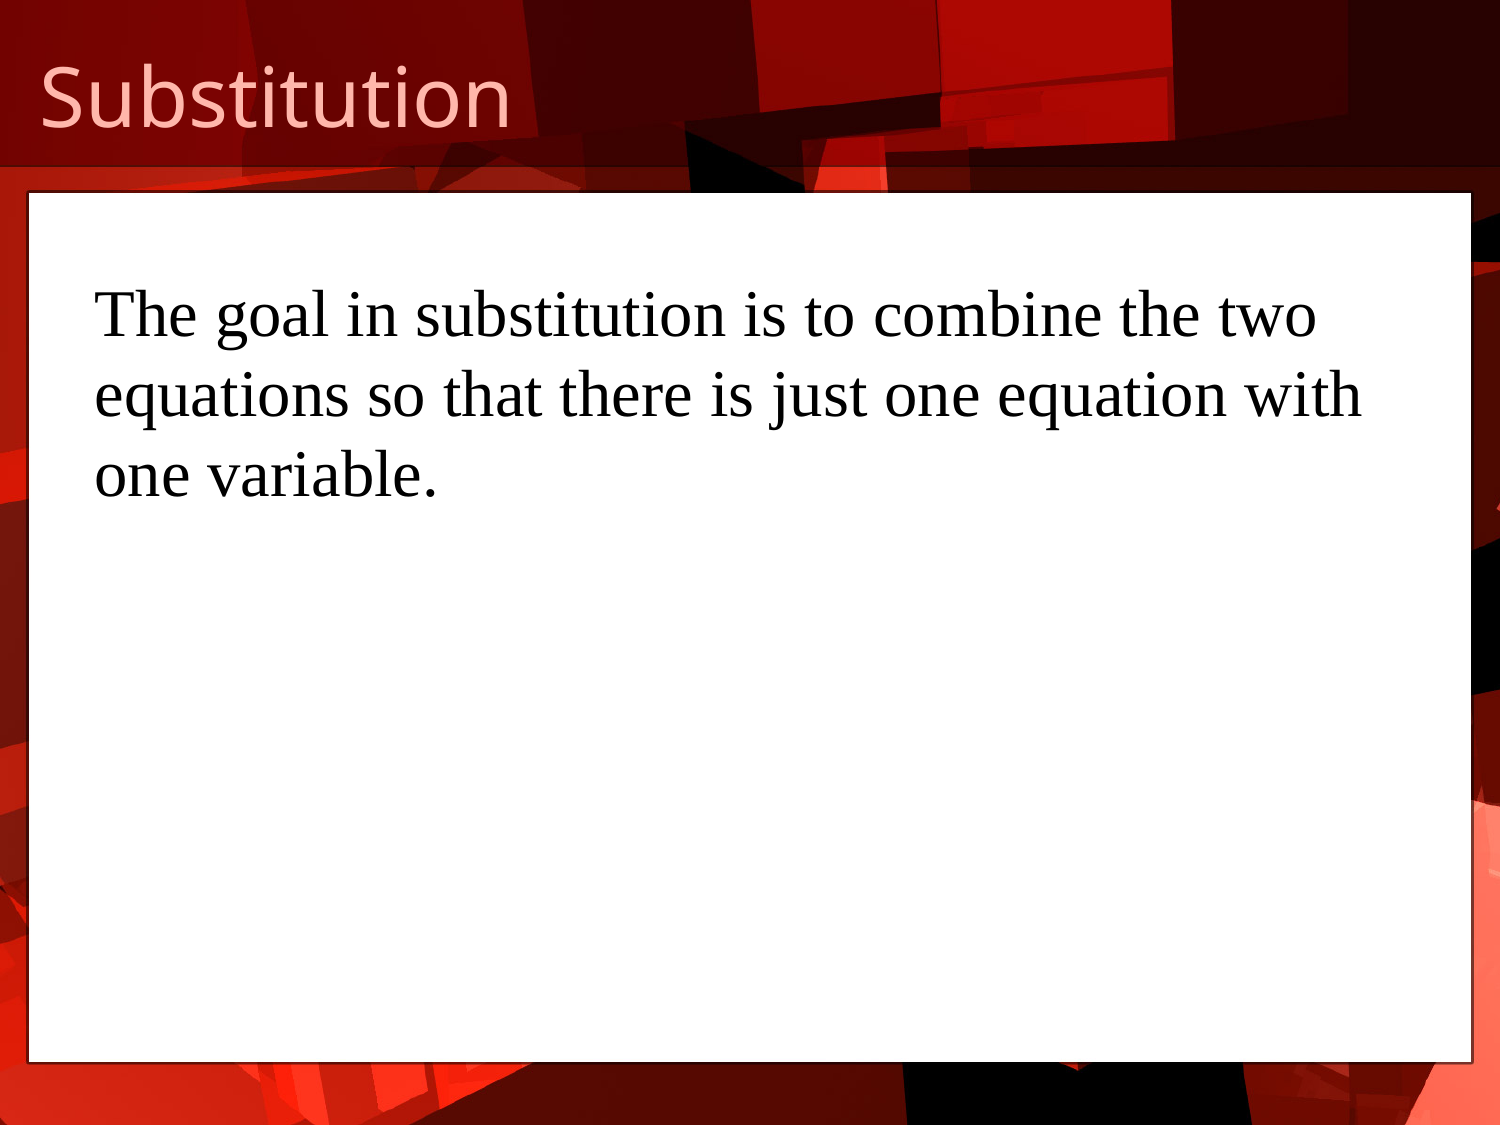

# Substitution
The goal in substitution is to combine the two
equations so that there is just one equation with
one variable.